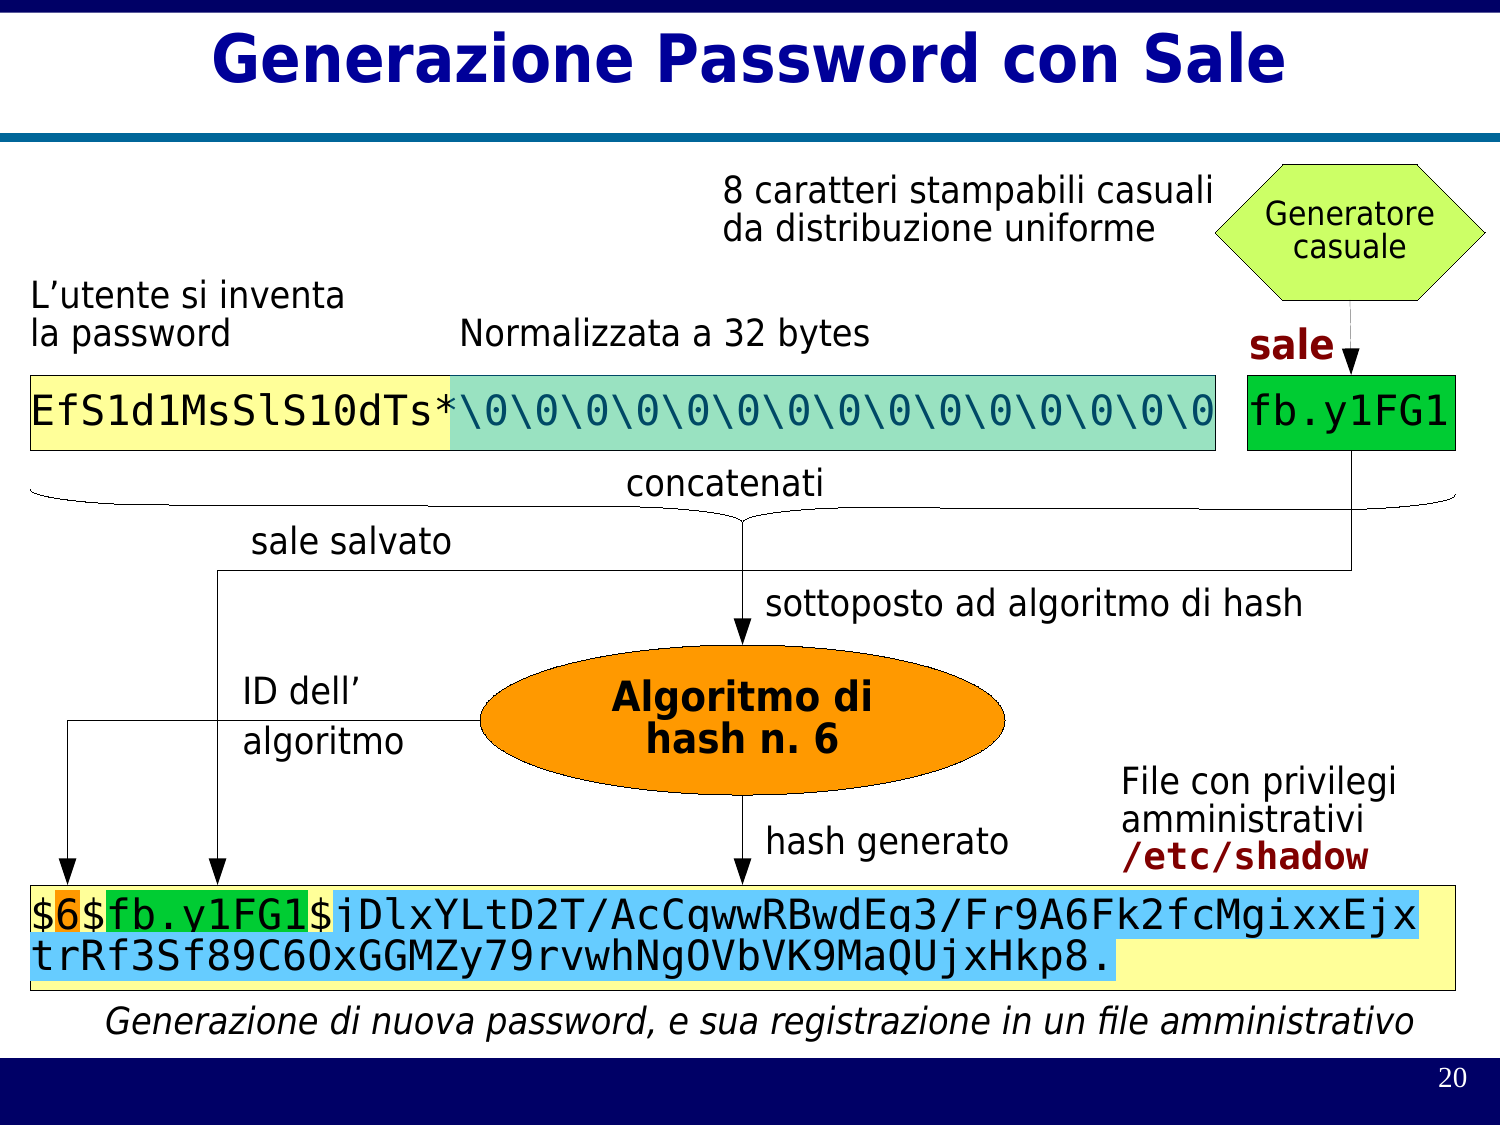

# Generazione Password con Sale
Generatore
casuale
8 caratteri stampabili casuali
da distribuzione uniforme
L’utente si inventa
la password
Normalizzata a 32 bytes
sale
EfS1d1MsSlS10dTs*\0\0\0\0\0\0\0\0\0\0\0\0\0\0\0
fb.y1FG1
concatenati
sale salvato
sottoposto ad algoritmo di hash
Algoritmo di
hash n. 6
ID dell’
algoritmo
File con privilegi
amministrativi
/etc/shadow
hash generato
$6$fb.y1FG1$jDlxYLtD2T/AcCgwwRBwdEg3/Fr9A6Fk2fcMgixxEjx
trRf3Sf89C6OxGGMZy79rvwhNgOVbVK9MaQUjxHkp8.
Generazione di nuova password, e sua registrazione in un file amministrativo